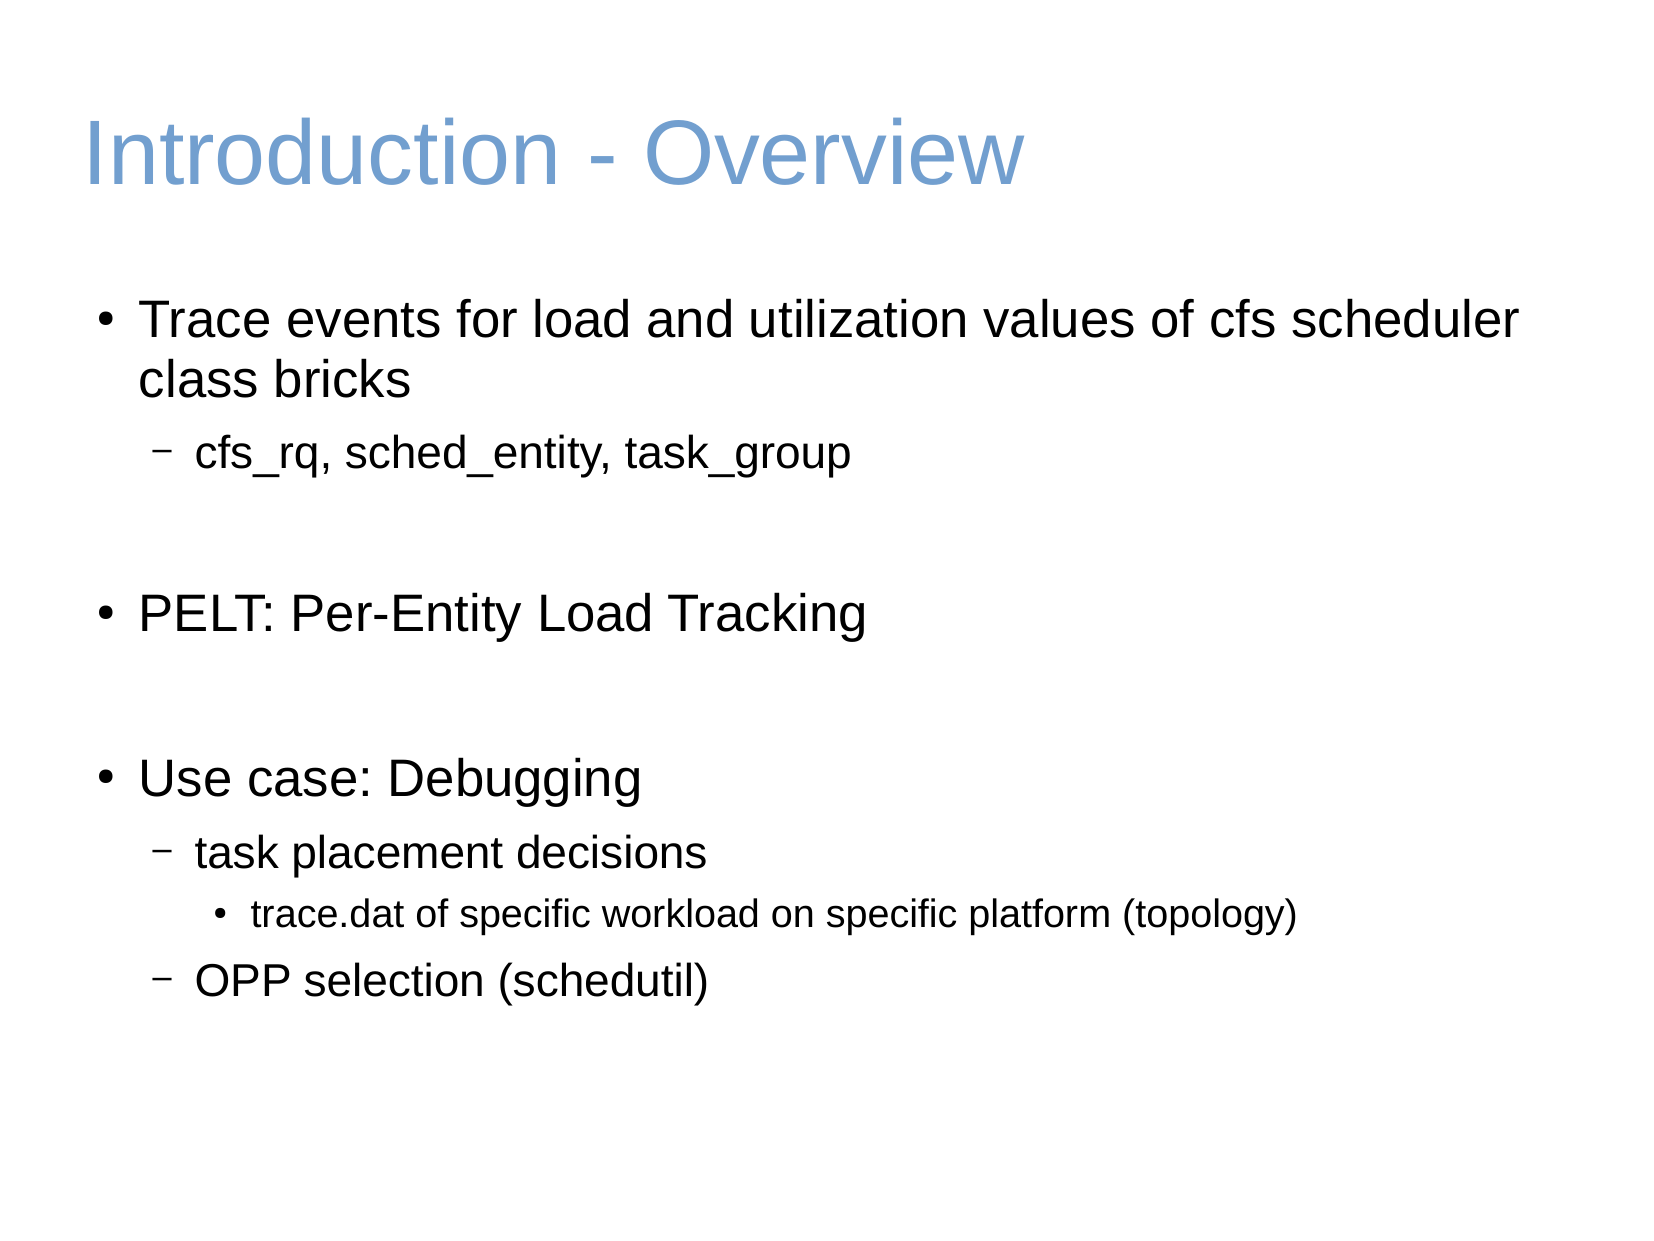

# Introduction - Overview
Trace events for load and utilization values of cfs scheduler class bricks
cfs_rq, sched_entity, task_group
PELT: Per-Entity Load Tracking
Use case: Debugging
task placement decisions
trace.dat of specific workload on specific platform (topology)
OPP selection (schedutil)